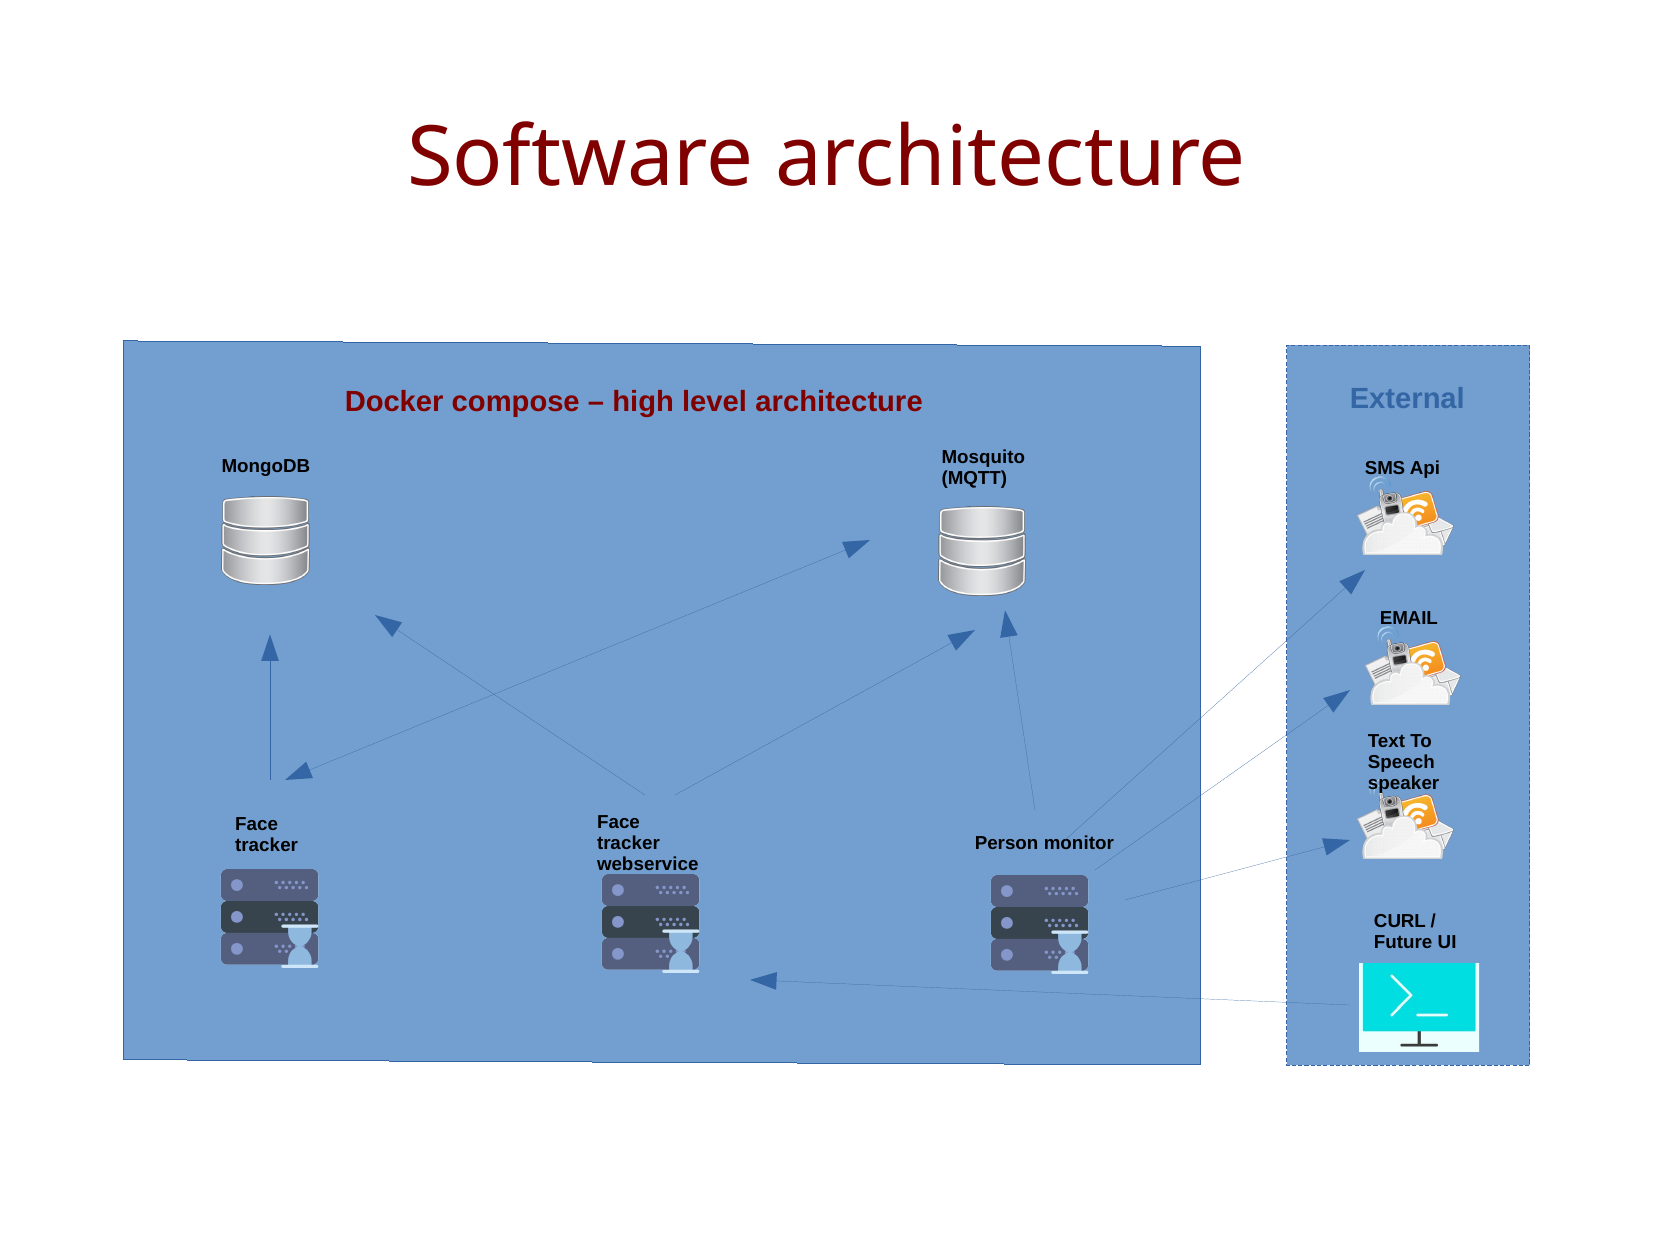

# Software architecture
External
Docker compose – high level architecture
Mosquito
(MQTT)
MongoDB
SMS Api
EMAIL
Text To Speech speaker
Face tracker webservice
Face tracker
Person monitor
CURL / Future UI